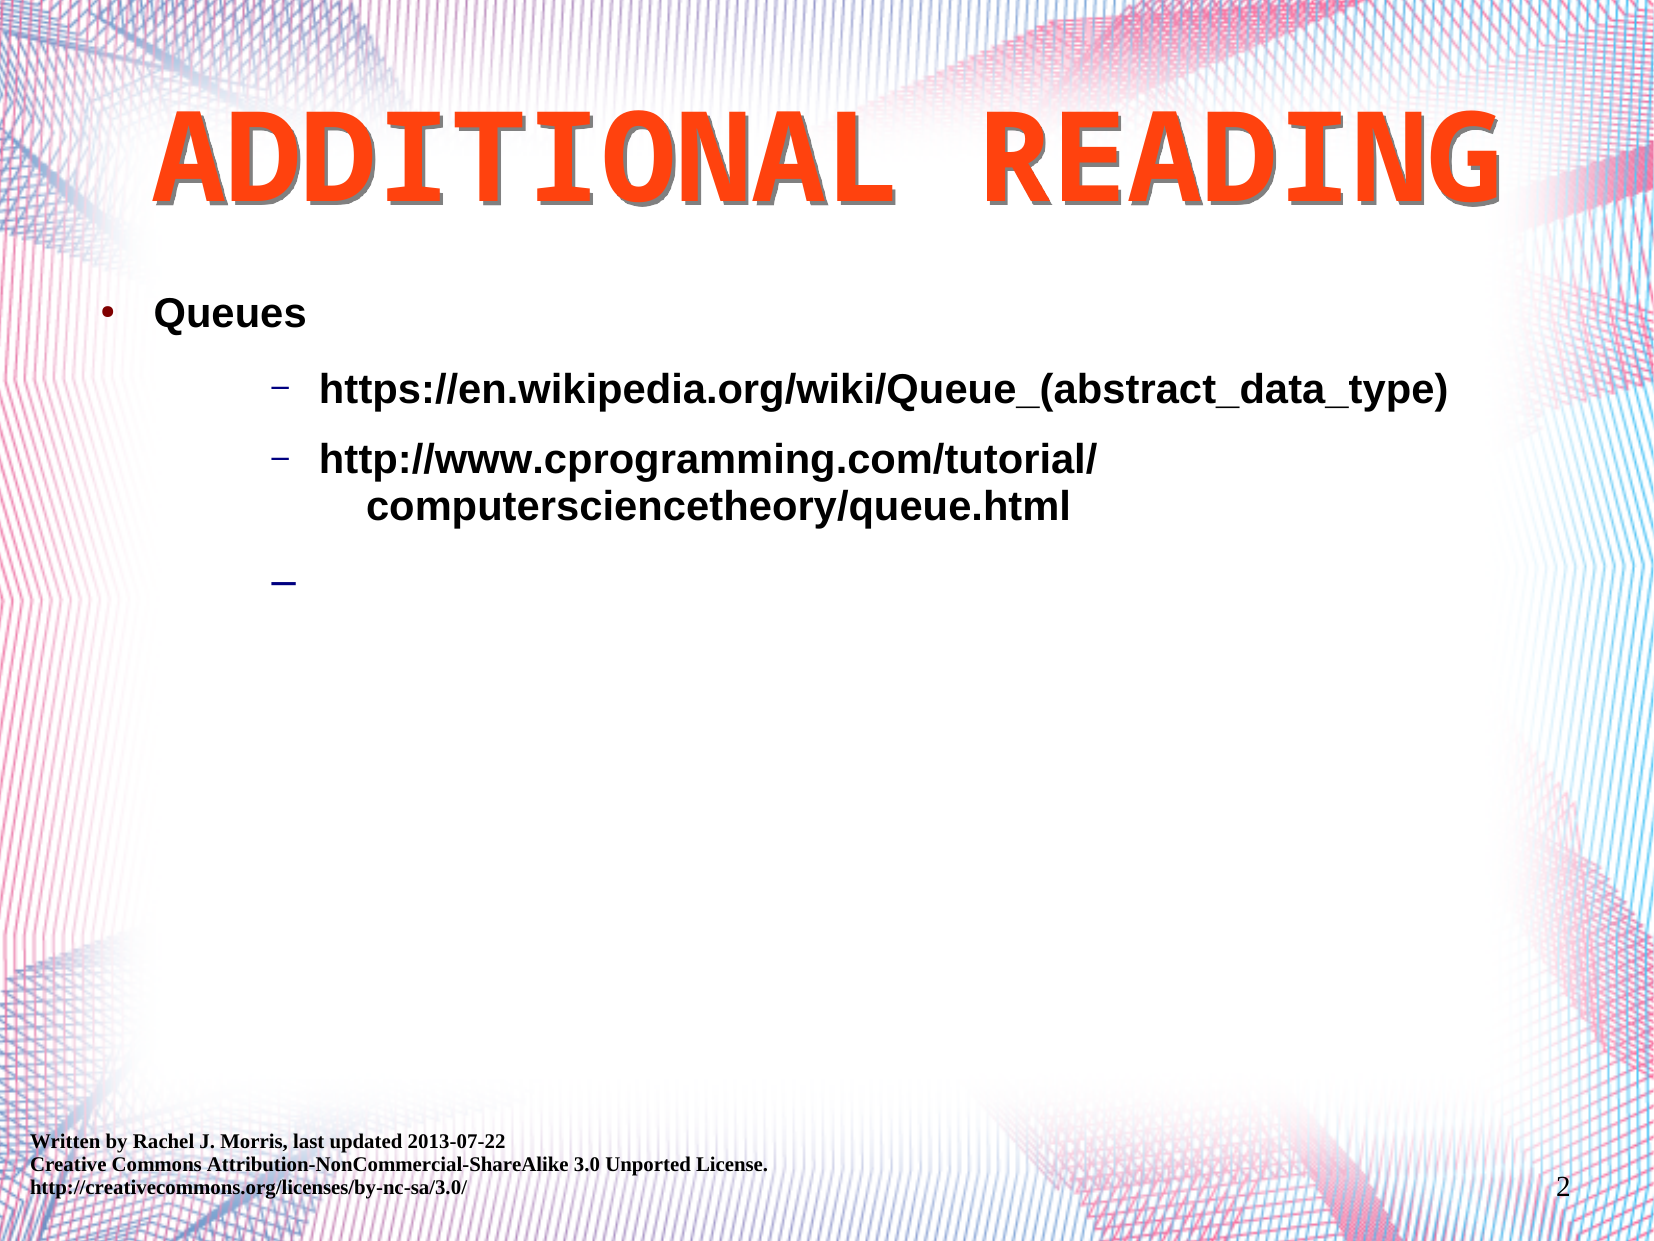

ADDITIONAL READING
# Queues
https://en.wikipedia.org/wiki/Queue_(abstract_data_type)
http://www.cprogramming.com/tutorial/computersciencetheory/queue.html
2